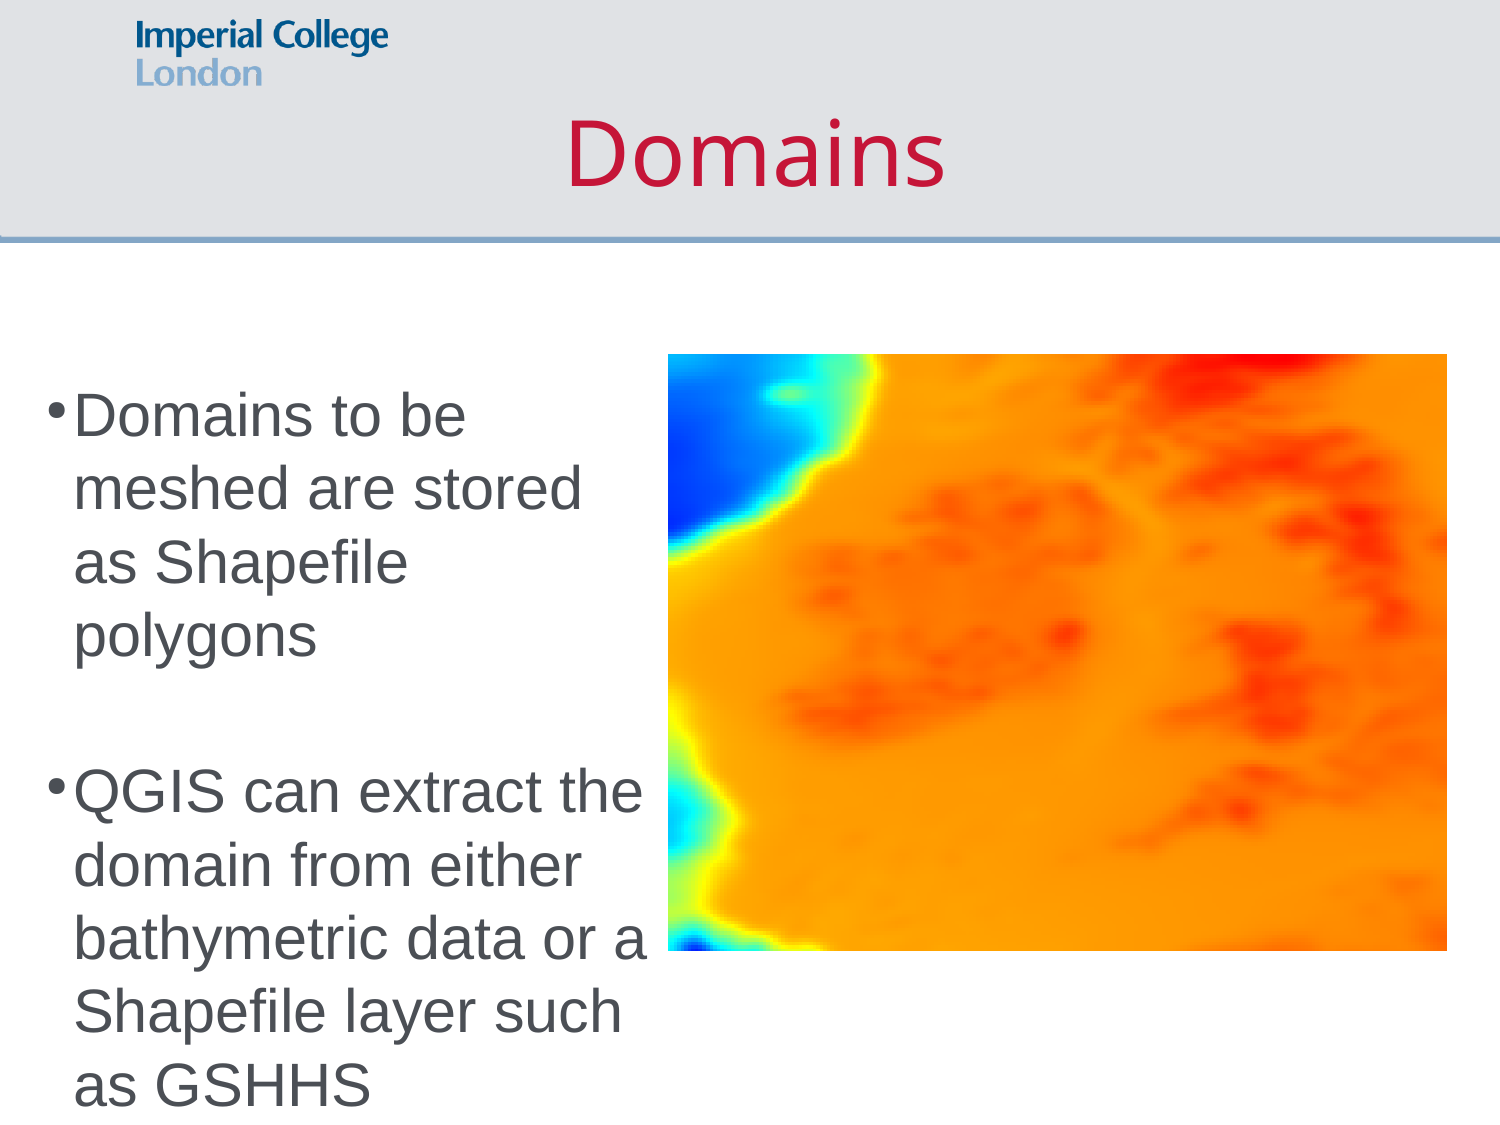

# Domains
Domains to be meshed are stored as Shapefile polygons
QGIS can extract the domain from either bathymetric data or a Shapefile layer such as GSHHS